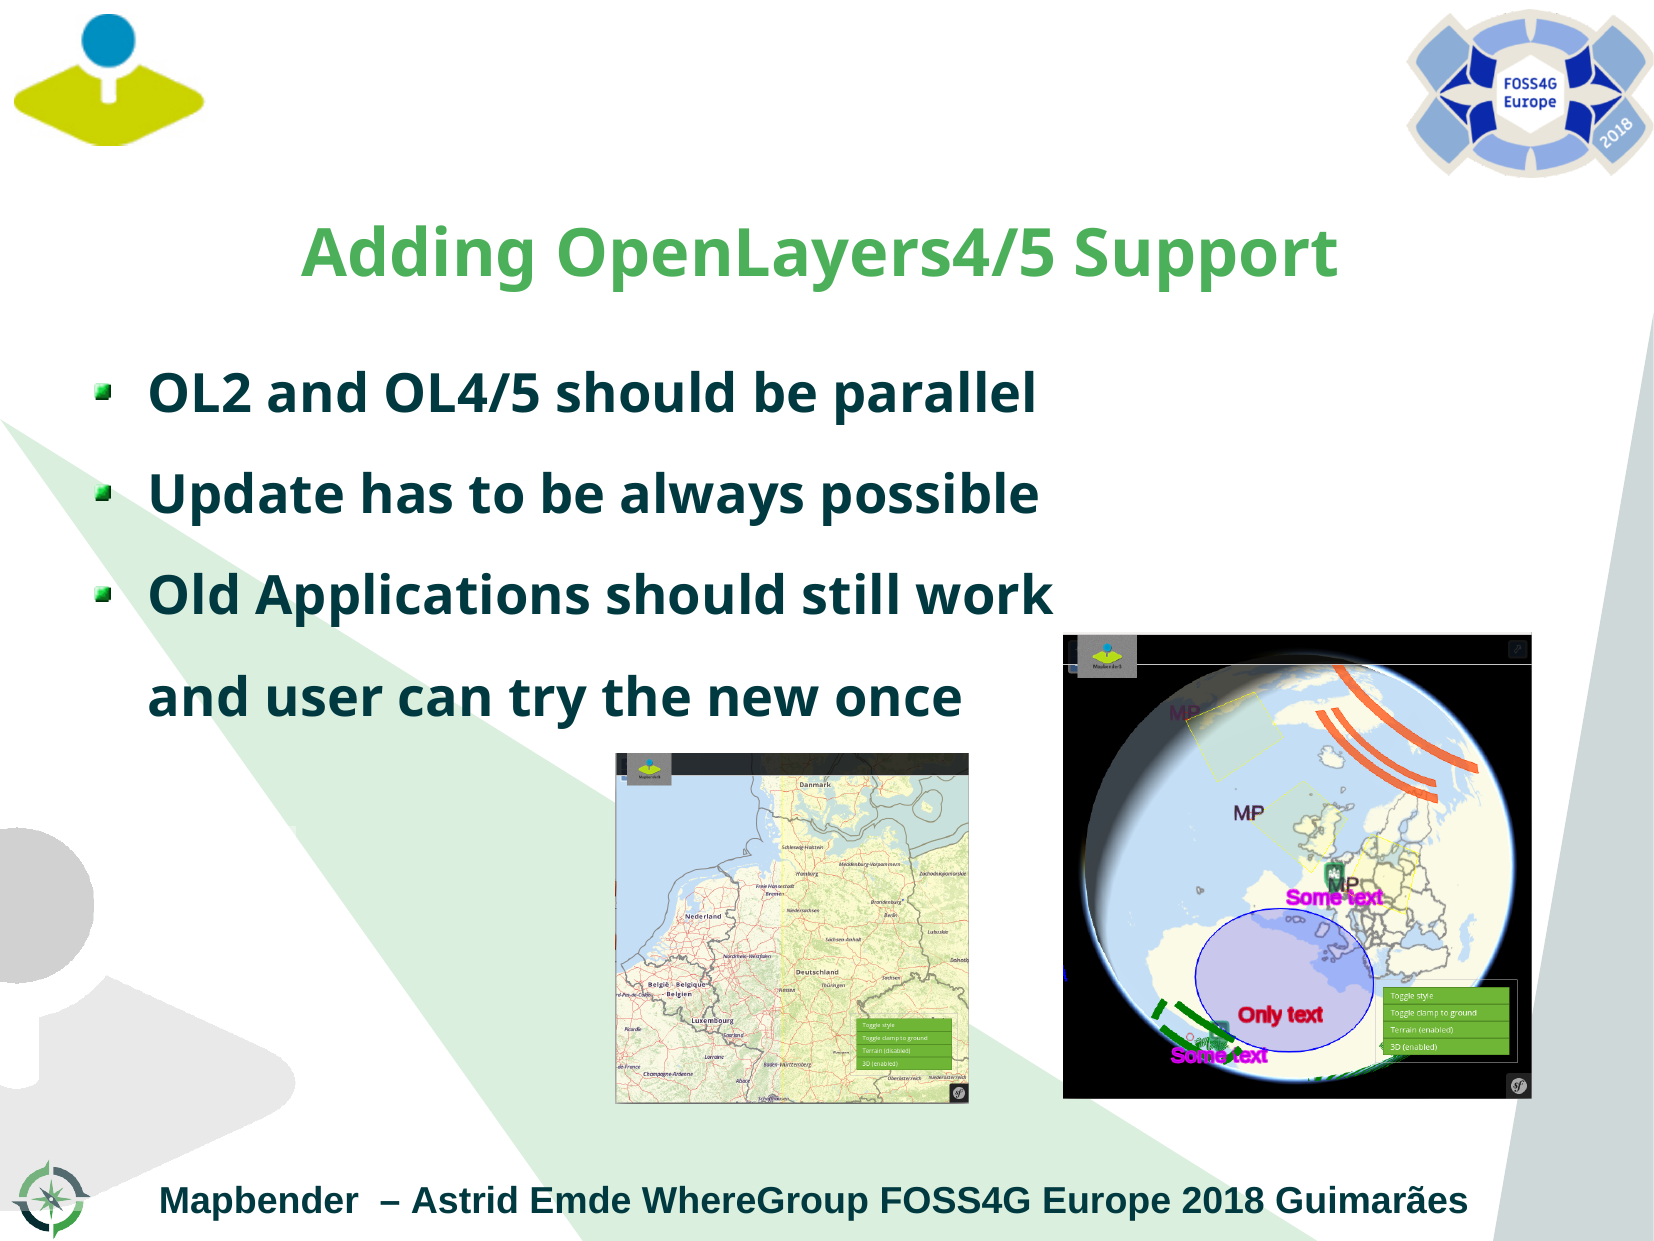

# Adding OpenLayers4/5 Support
OL2 and OL4/5 should be parallel
Update has to be always possible
Old Applications should still work
and user can try the new once